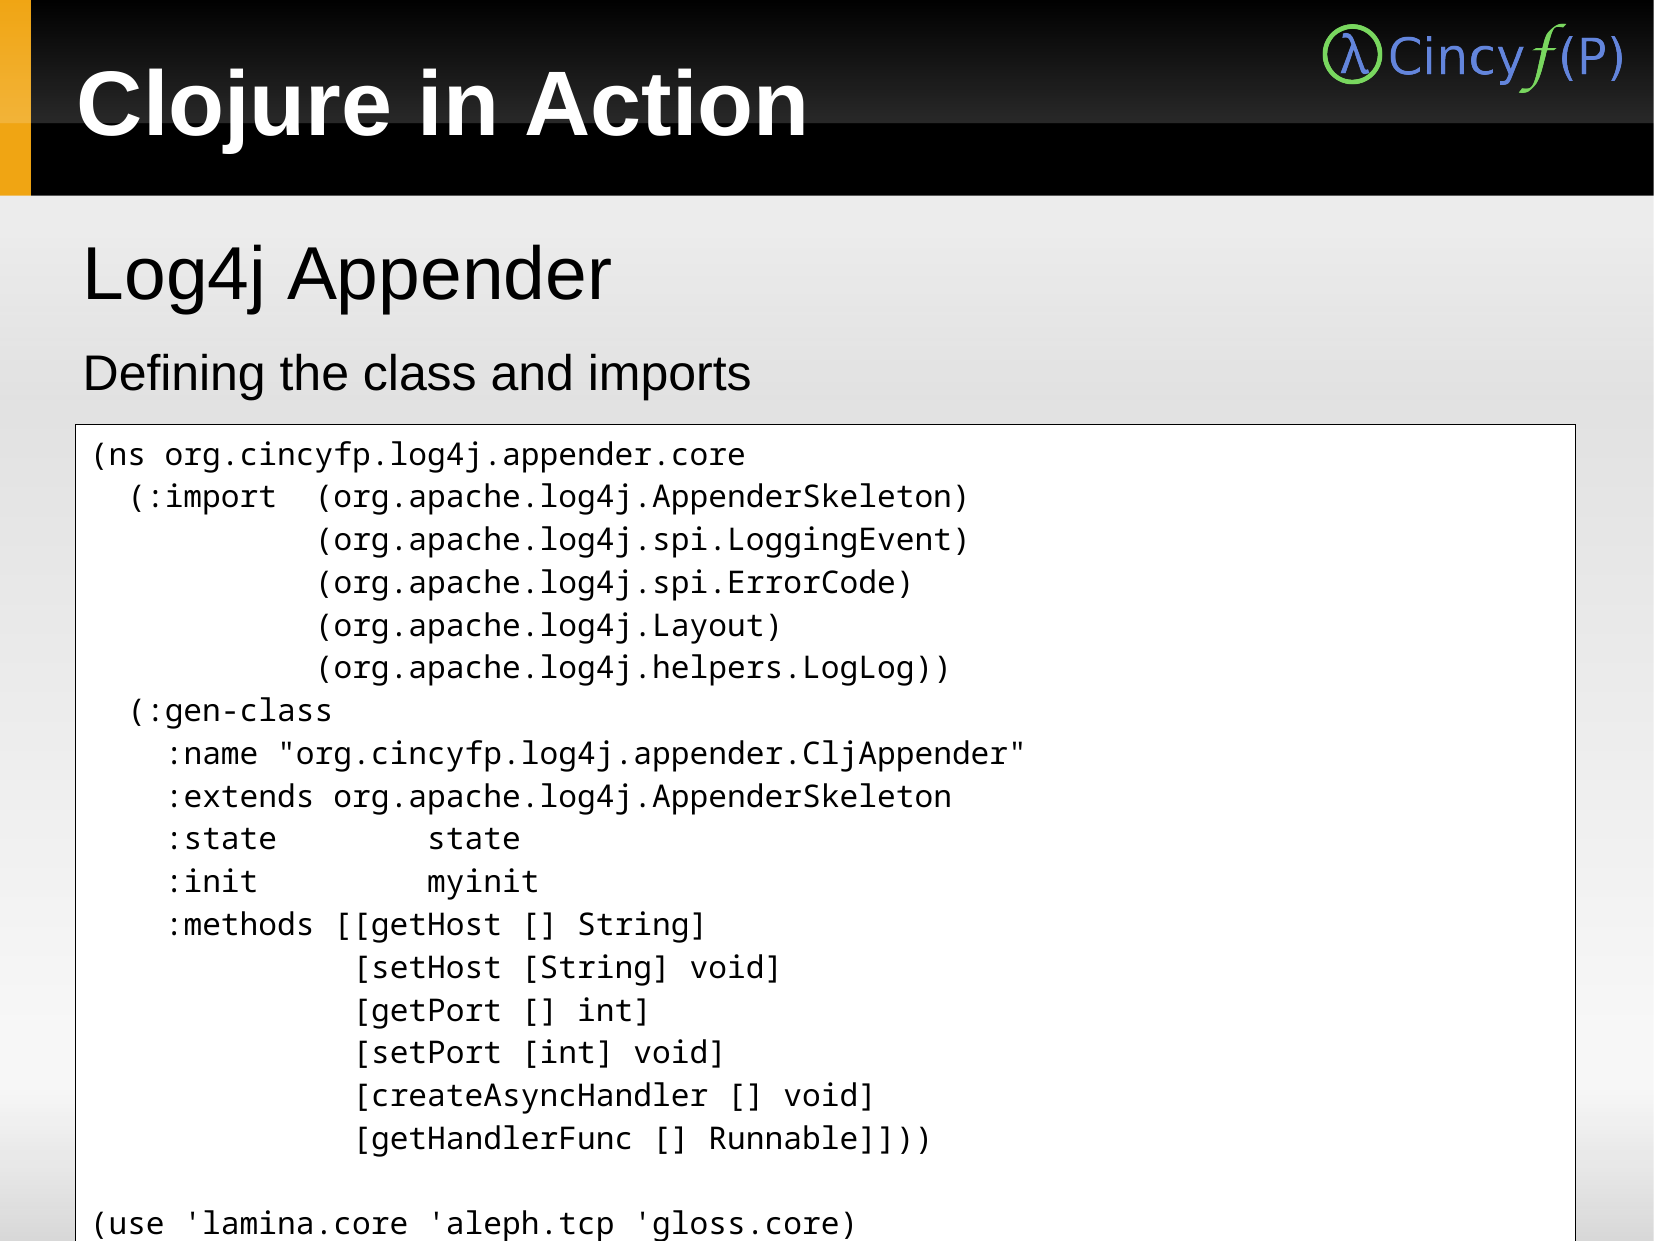

# Clojure in Action
Log4j Appender
Defining the class and imports
(ns org.cincyfp.log4j.appender.core
 (:import (org.apache.log4j.AppenderSkeleton)
 (org.apache.log4j.spi.LoggingEvent)
 (org.apache.log4j.spi.ErrorCode)
 (org.apache.log4j.Layout)
 (org.apache.log4j.helpers.LogLog))
 (:gen-class
 :name "org.cincyfp.log4j.appender.CljAppender"
 :extends org.apache.log4j.AppenderSkeleton
 :state state
 :init myinit
 :methods [[getHost [] String]
 [setHost [String] void]
			 [getPort [] int]
 [setPort [int] void]
 [createAsyncHandler [] void]
 [getHandlerFunc [] Runnable]]))
(use 'lamina.core 'aleph.tcp 'gloss.core)